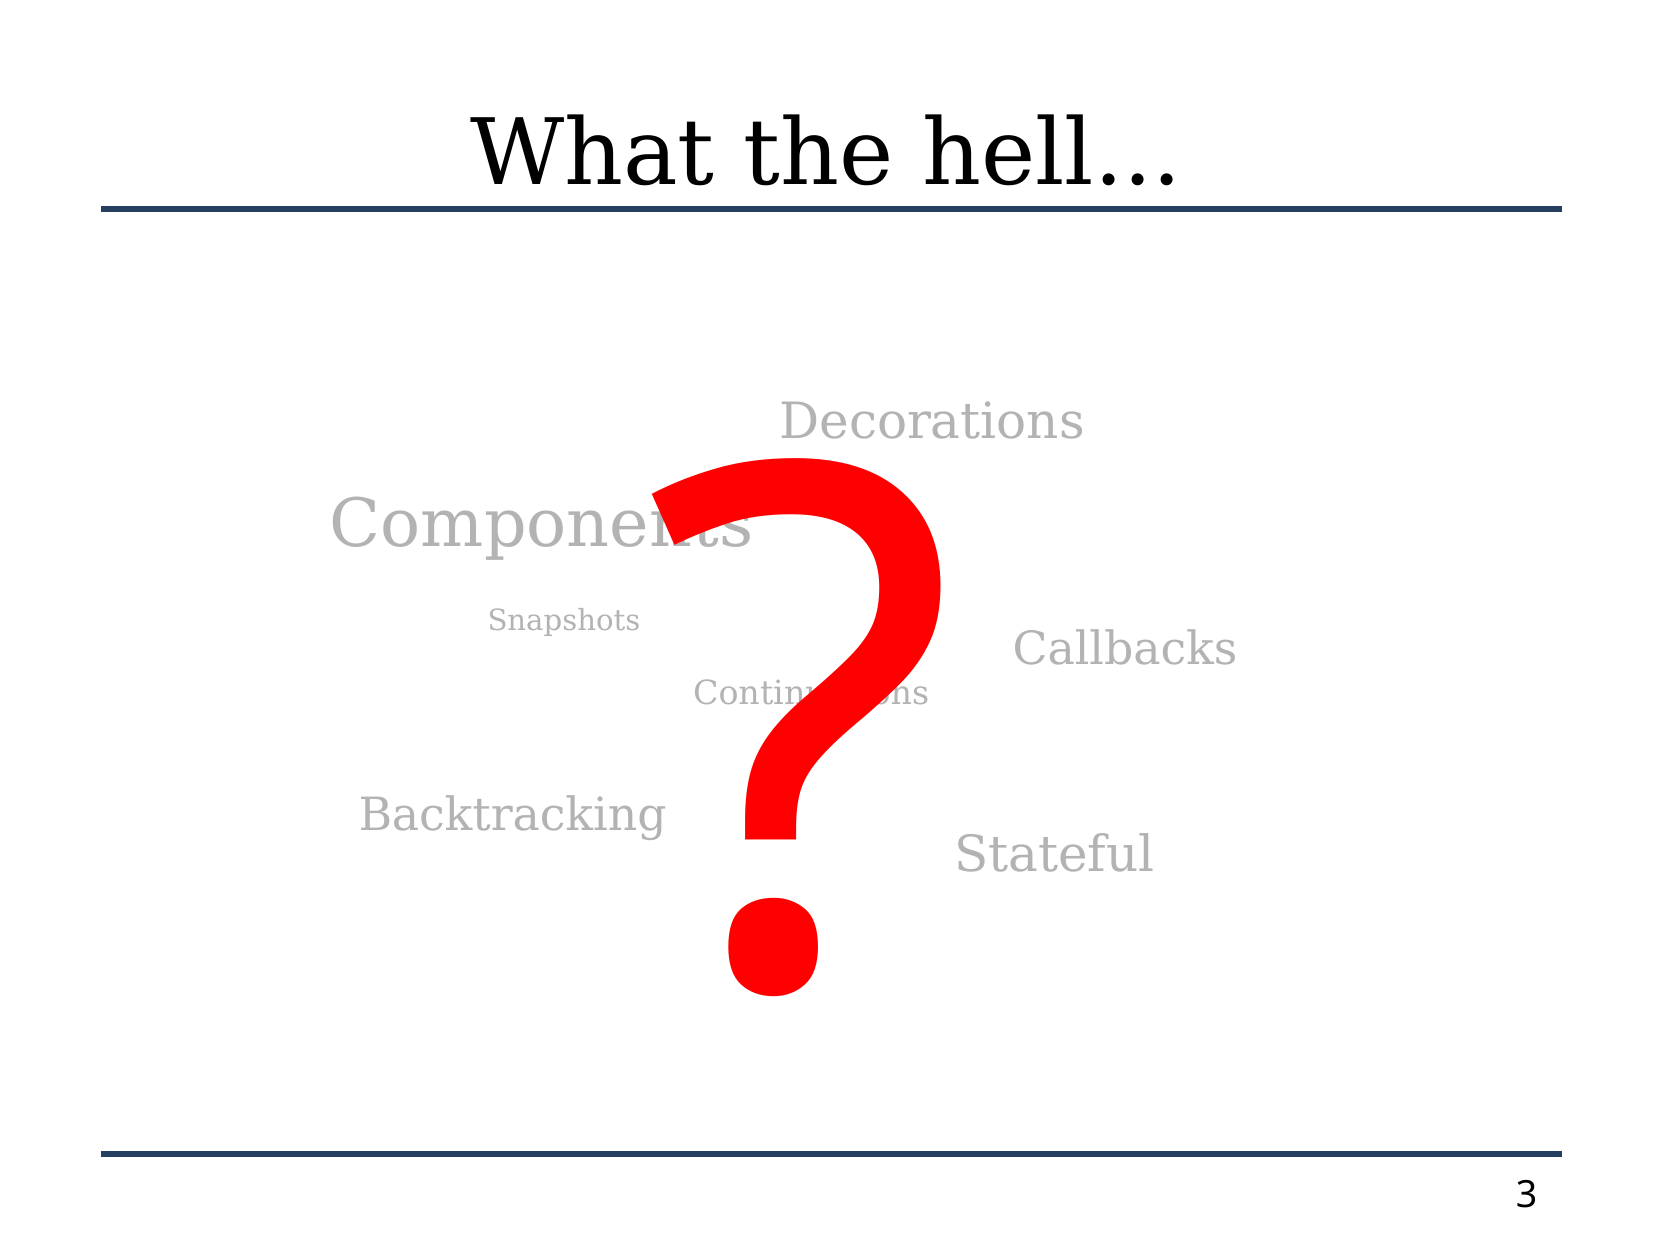

# What the hell...
?
Decorations
Components
Snapshots
Callbacks
Continuations
Backtracking
Stateful